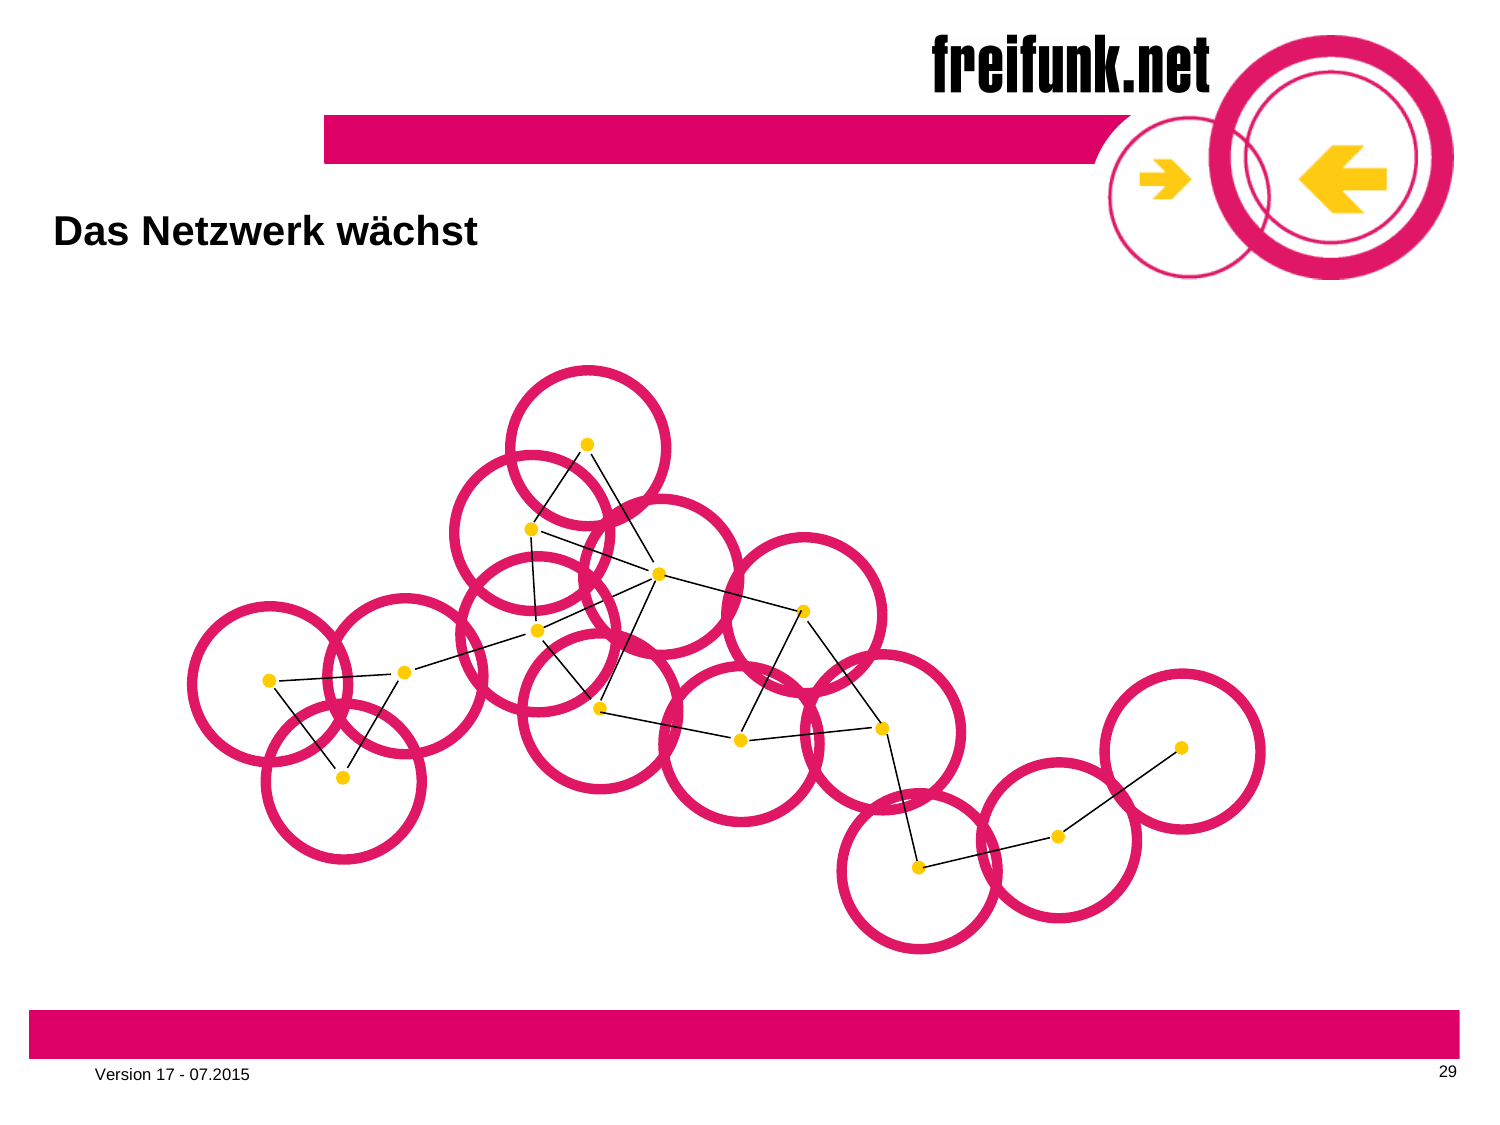

Das Netzwerk wächst
29
Version 17 - 07.2015